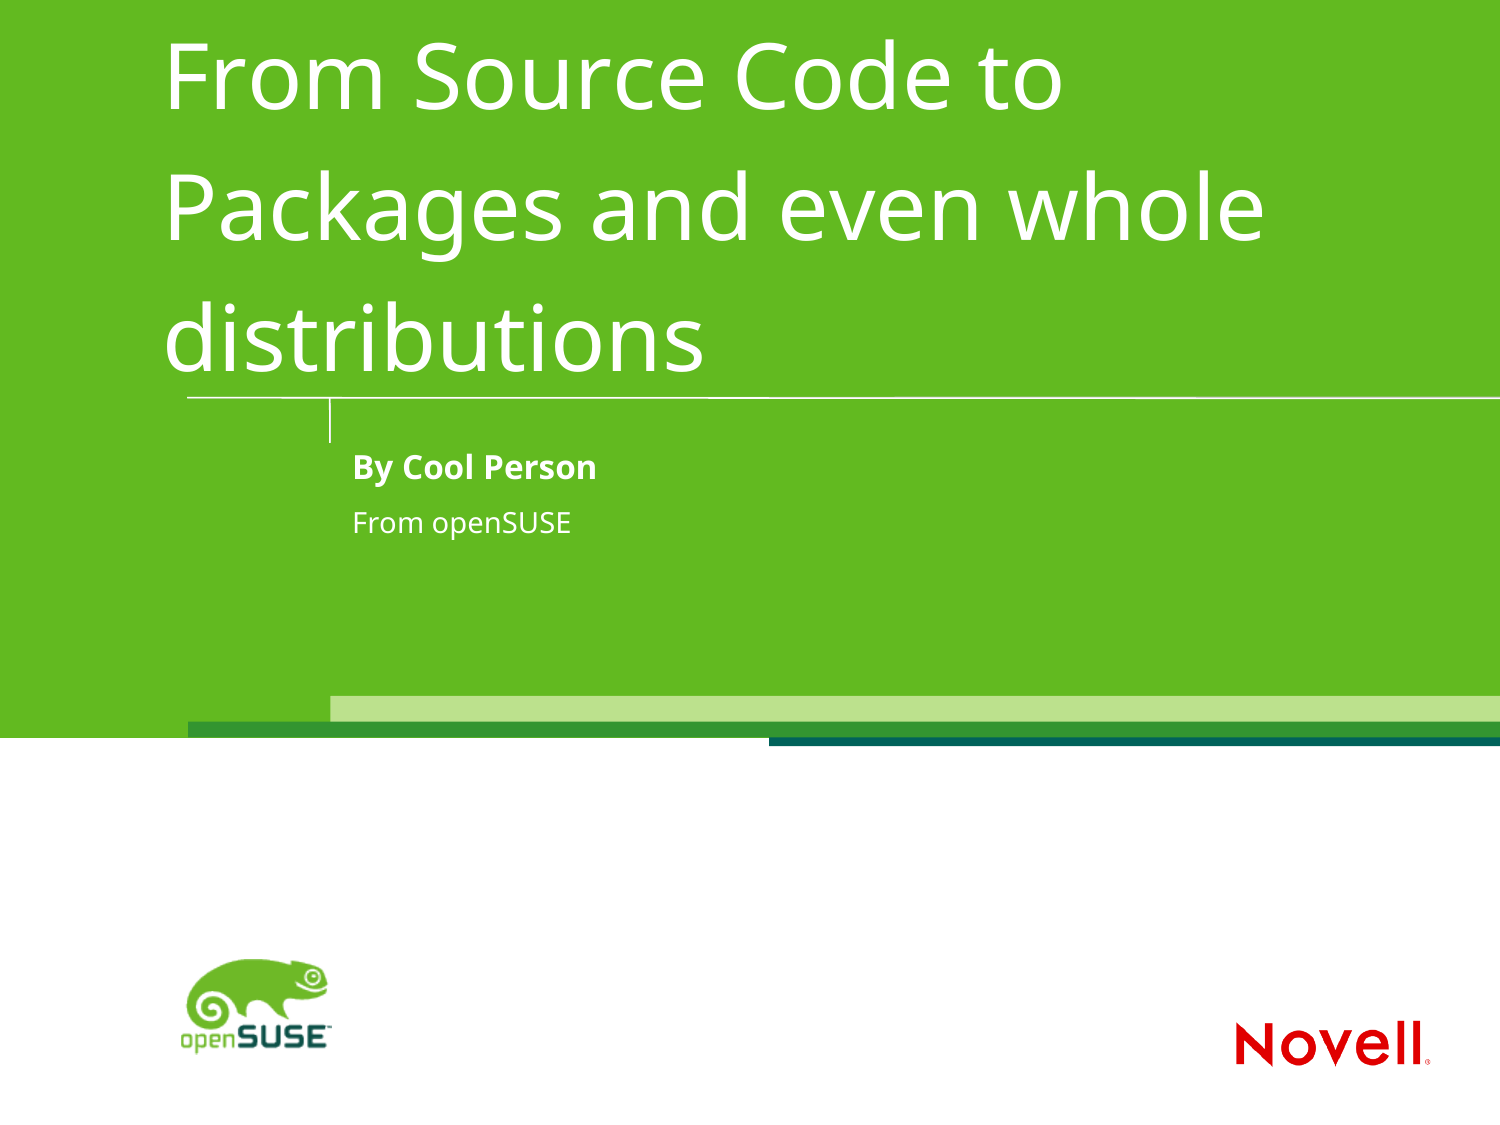

# From Source Code to Packages and even whole distributions
By Cool Person
From openSUSE